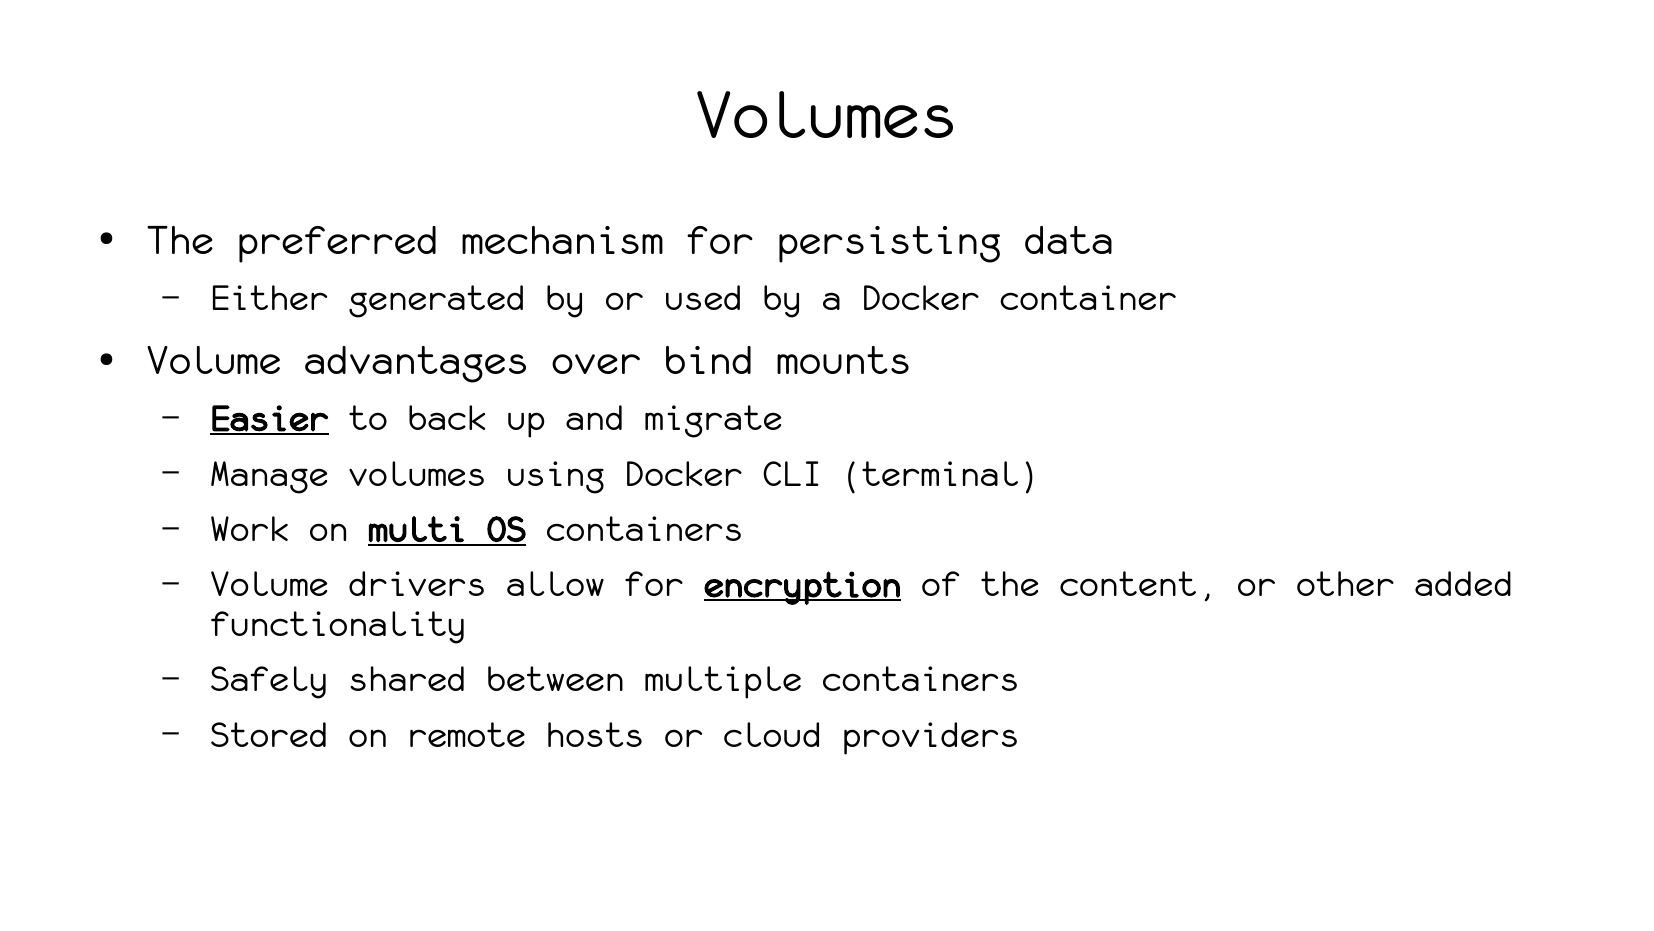

# Volumes
The preferred mechanism for persisting data
Either generated by or used by a Docker container
Volume advantages over bind mounts
Easier to back up and migrate
Manage volumes using Docker CLI (terminal)
Work on multi OS containers
Volume drivers allow for encryption of the content, or other added functionality
Safely shared between multiple containers
Stored on remote hosts or cloud providers